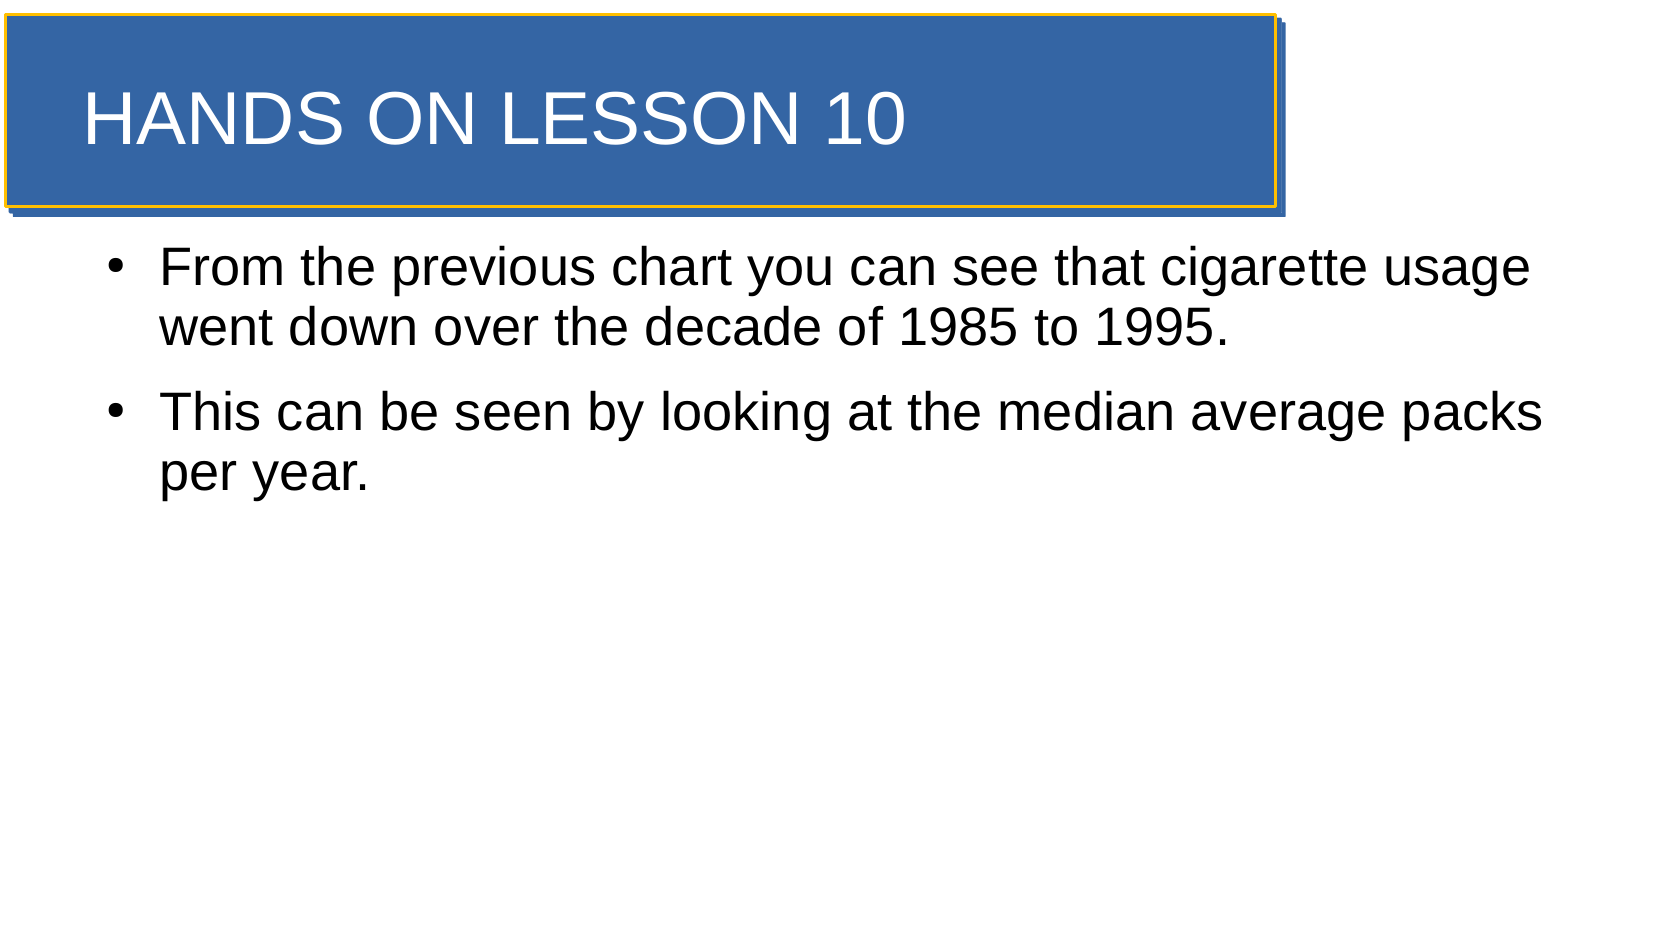

# HANDS ON LESSON 10
From the previous chart you can see that cigarette usage went down over the decade of 1985 to 1995.
This can be seen by looking at the median average packs per year.